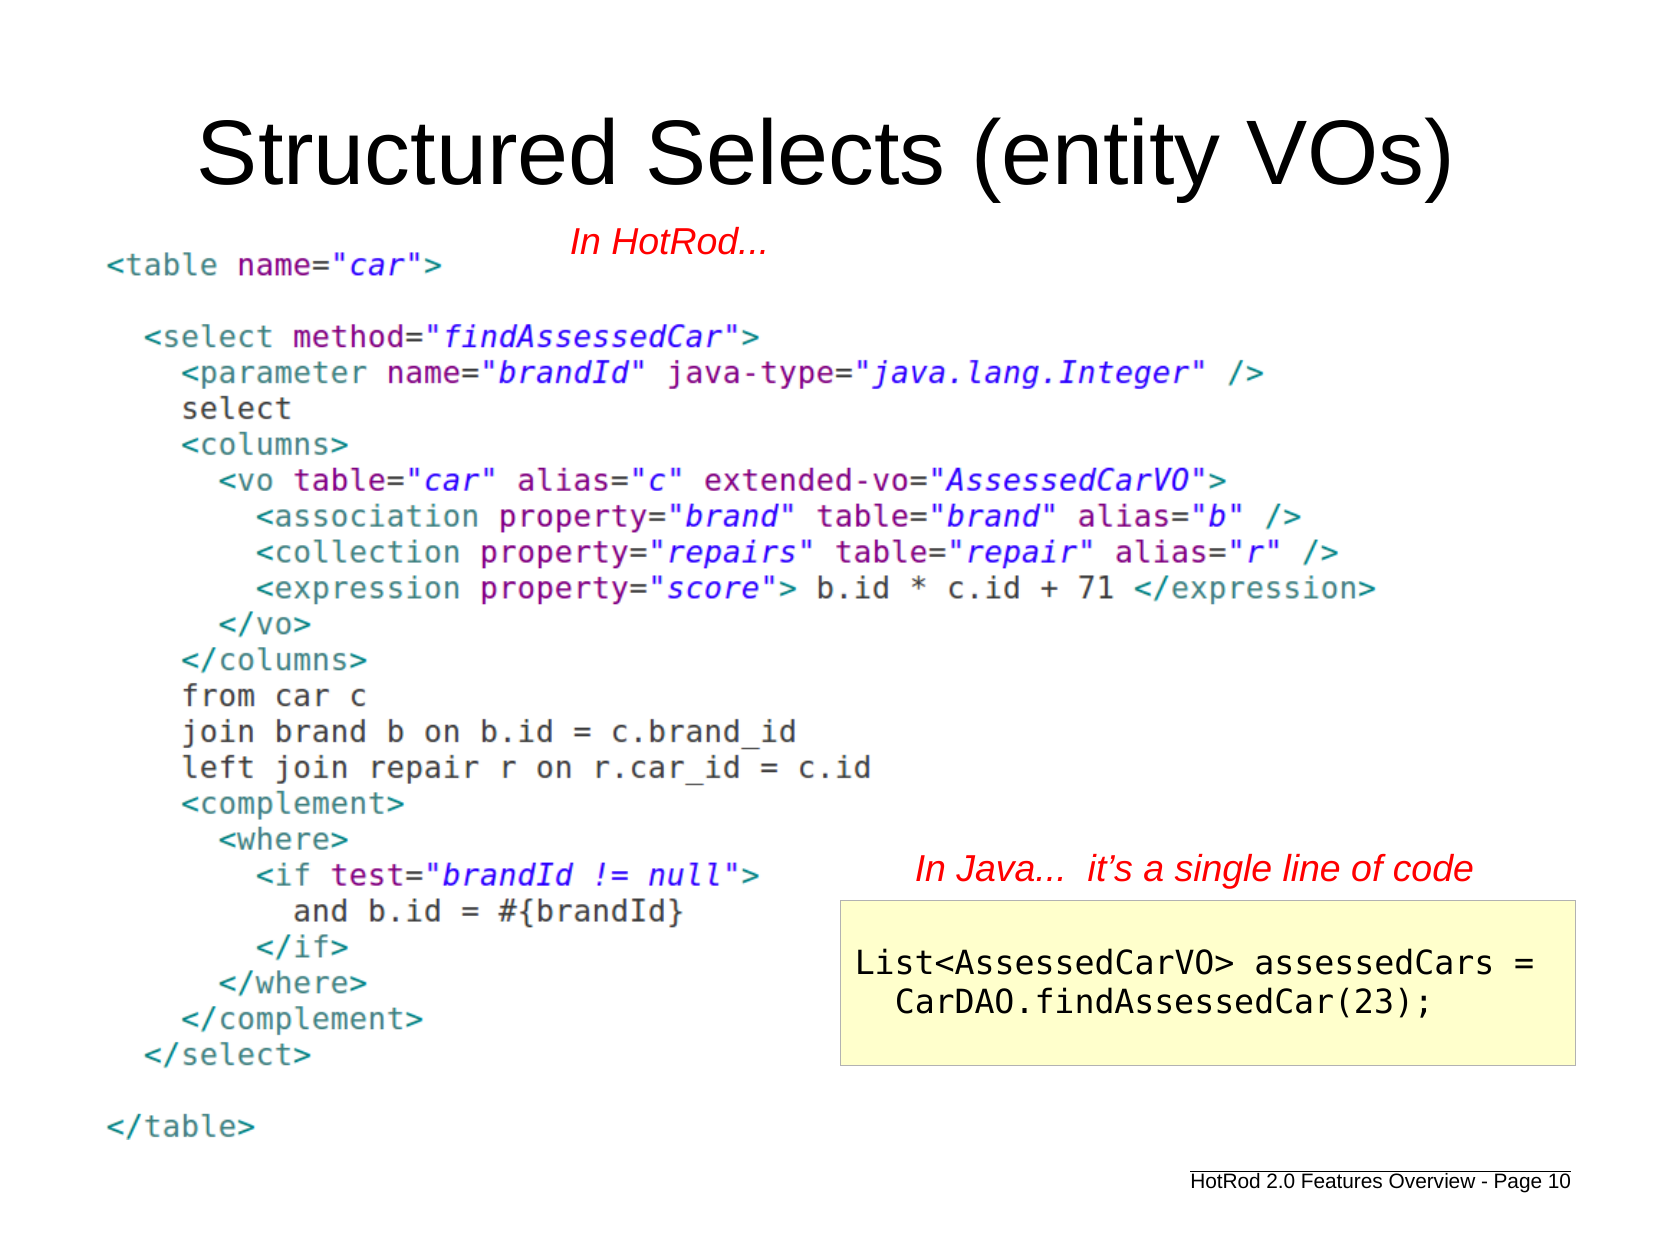

# Structured Selects (entity VOs)
In HotRod...
In Java... it’s a single line of code
List<AssessedCarVO> assessedCars =
 CarDAO.findAssessedCar(23);
10